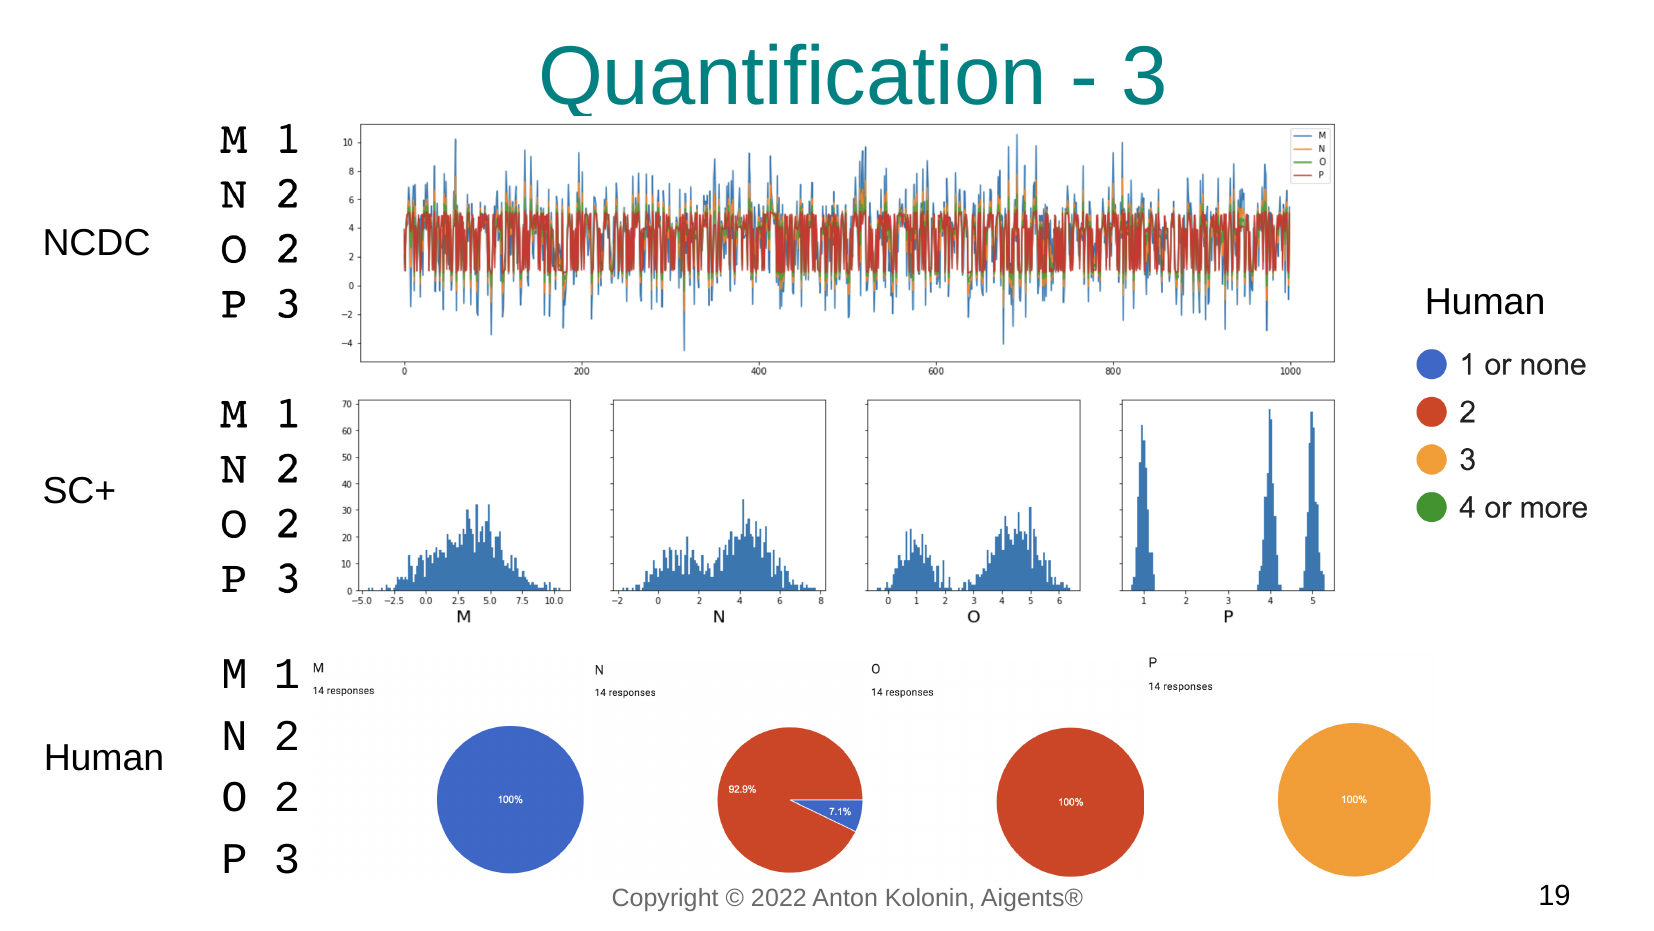

Quantification - 3
NCDC
Human
SC+
M 1
N 2
O 2
P 3
Human
Copyright © 2022 Anton Kolonin, Aigents®
19